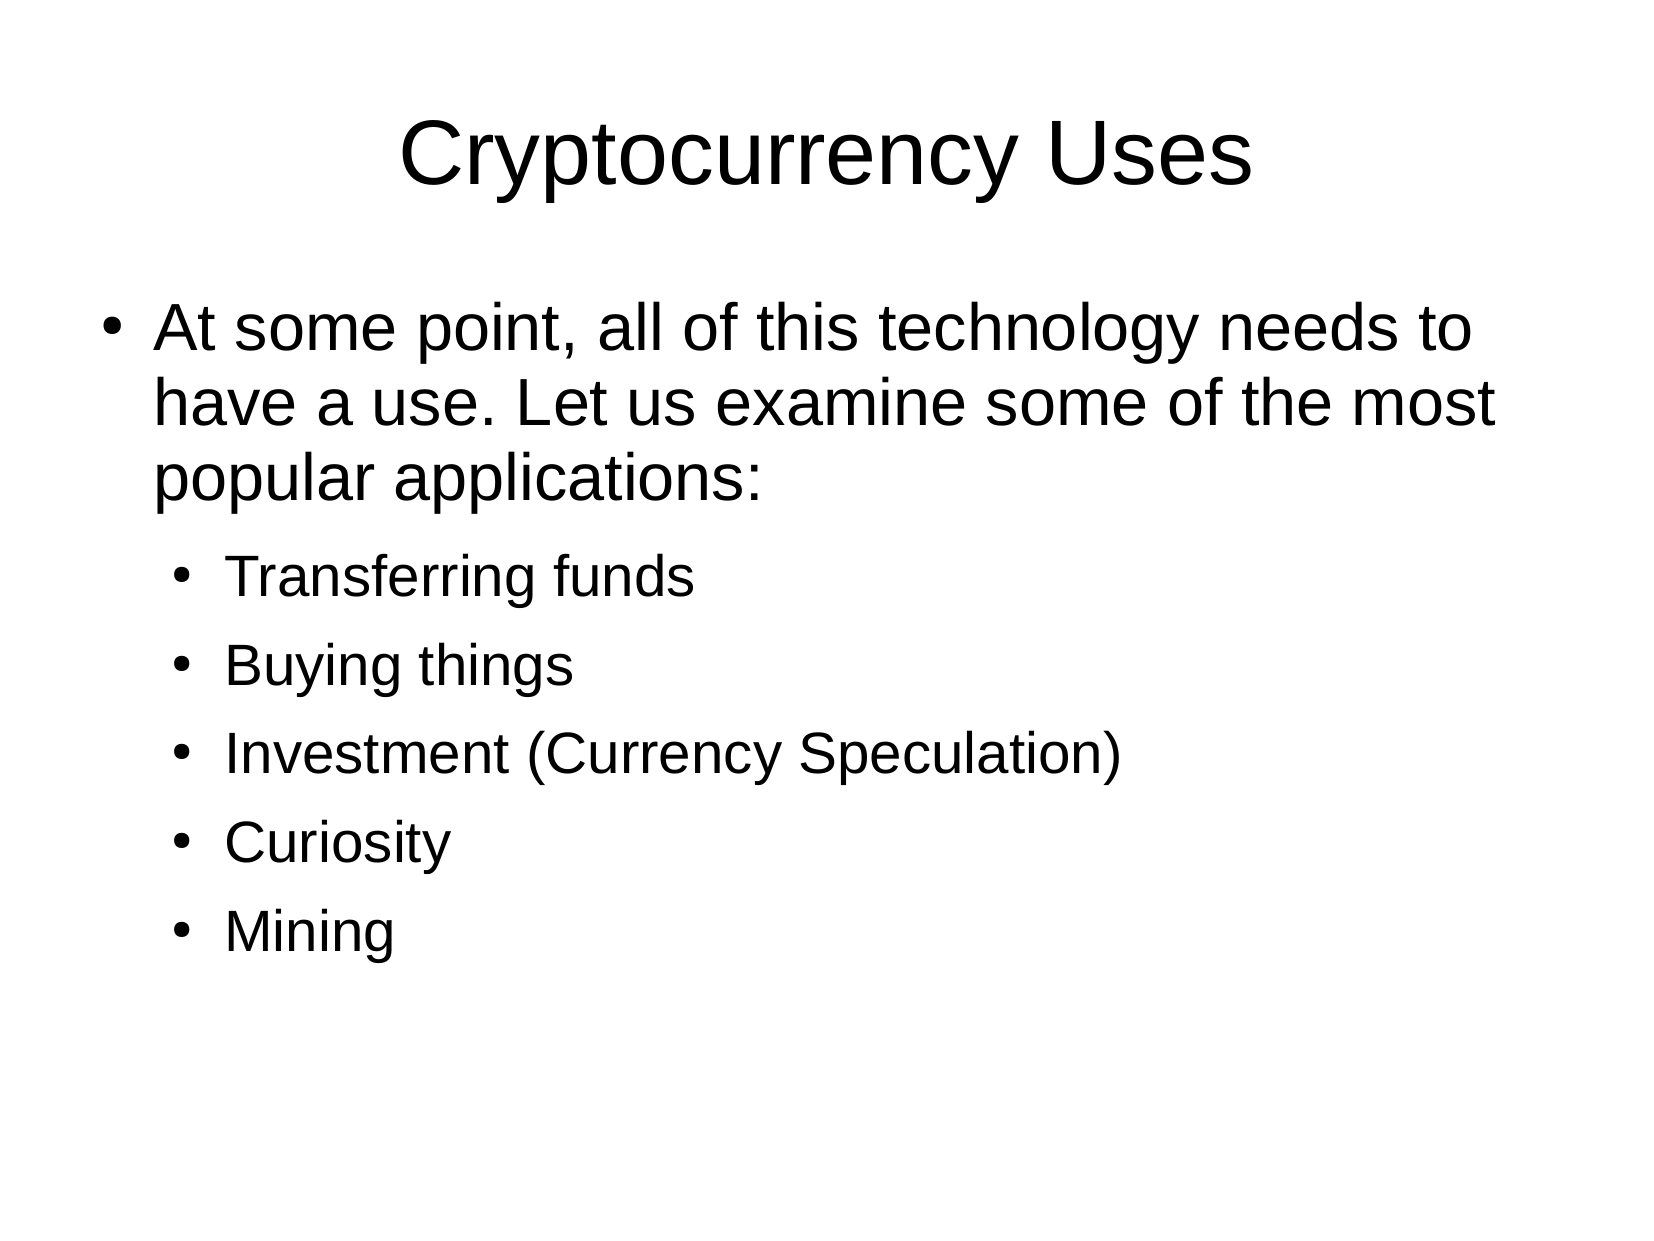

# Cryptocurrency Uses
At some point, all of this technology needs to have a use. Let us examine some of the most popular applications:
Transferring funds
Buying things
Investment (Currency Speculation)
Curiosity
Mining